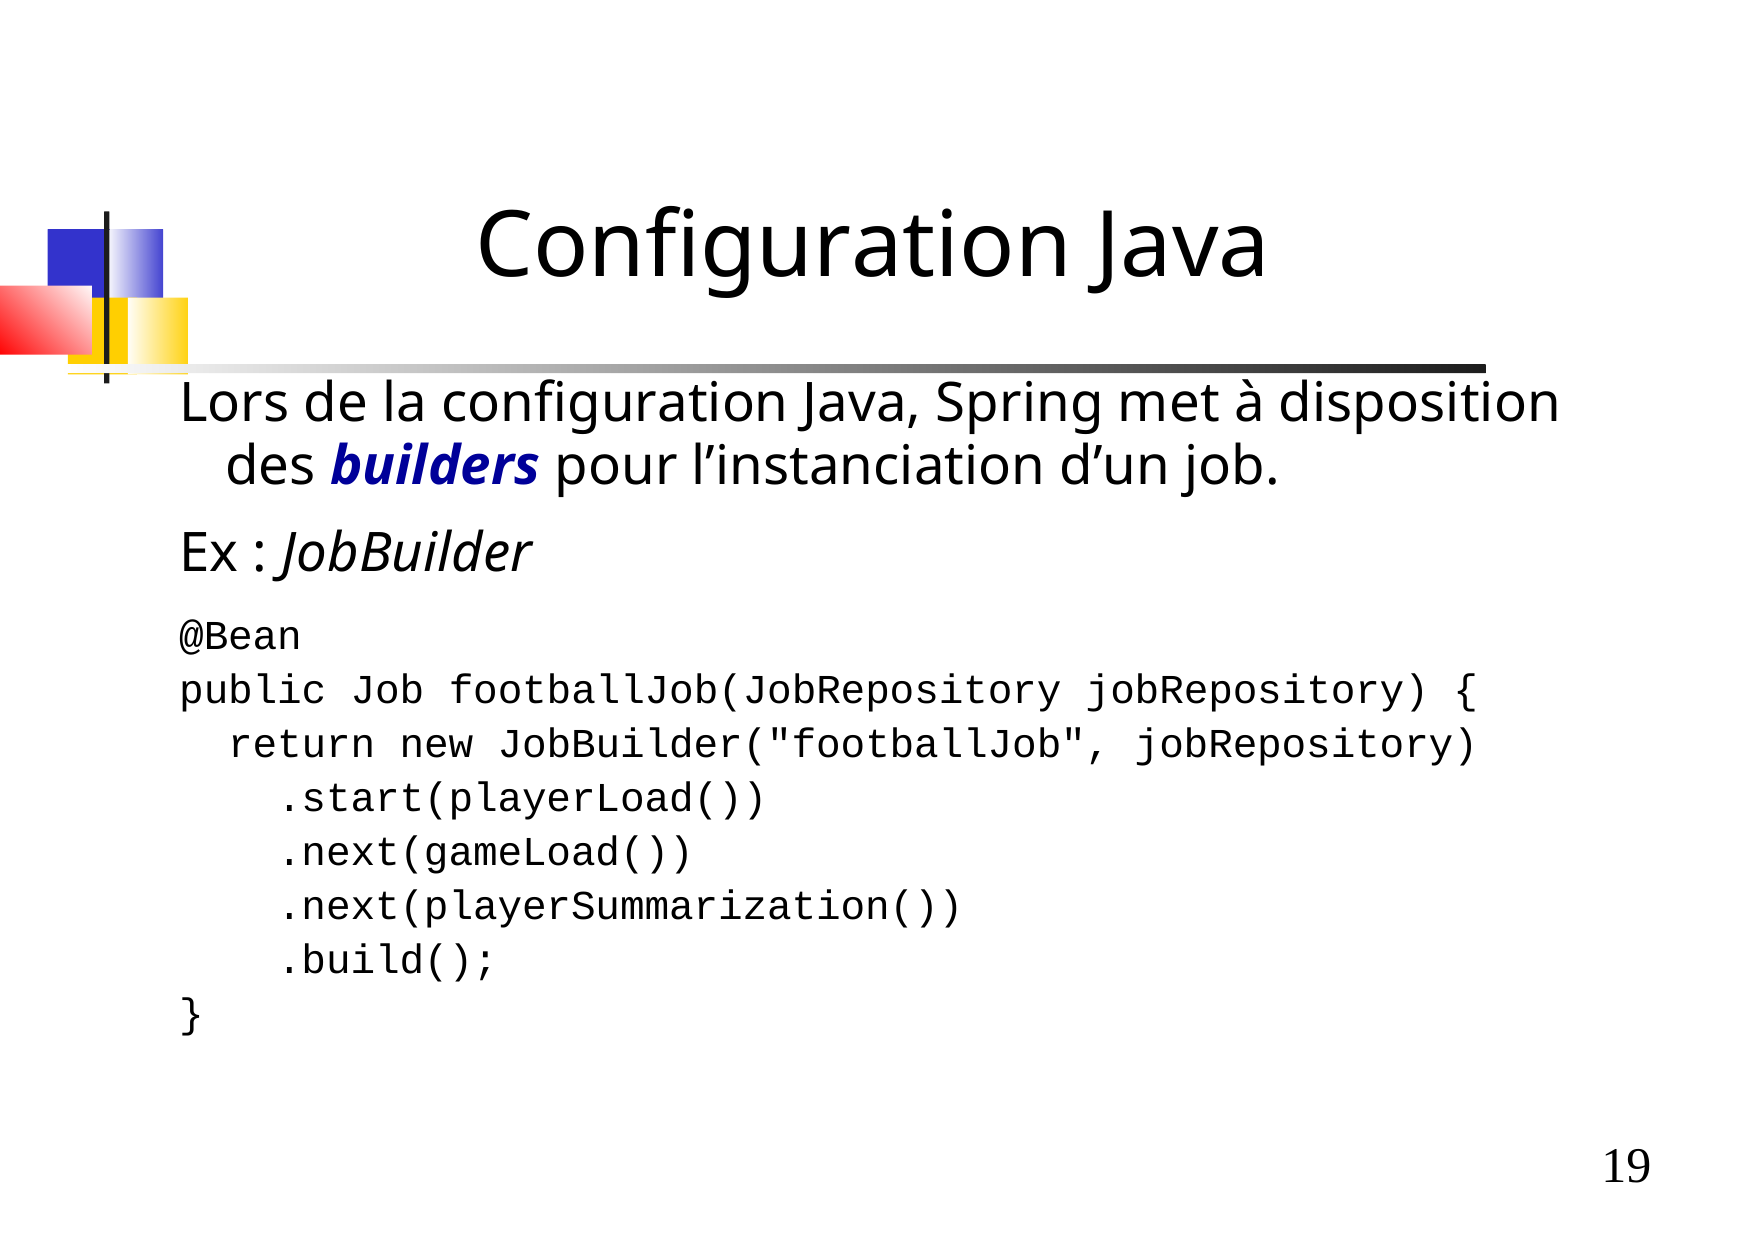

# Configuration Java
Lors de la configuration Java, Spring met à disposition des builders pour l’instanciation d’un job.
Ex : JobBuilder
@Bean
public Job footballJob(JobRepository jobRepository) {
 return new JobBuilder("footballJob", jobRepository)
 .start(playerLoad())
 .next(gameLoad())
 .next(playerSummarization())
 .build();
}